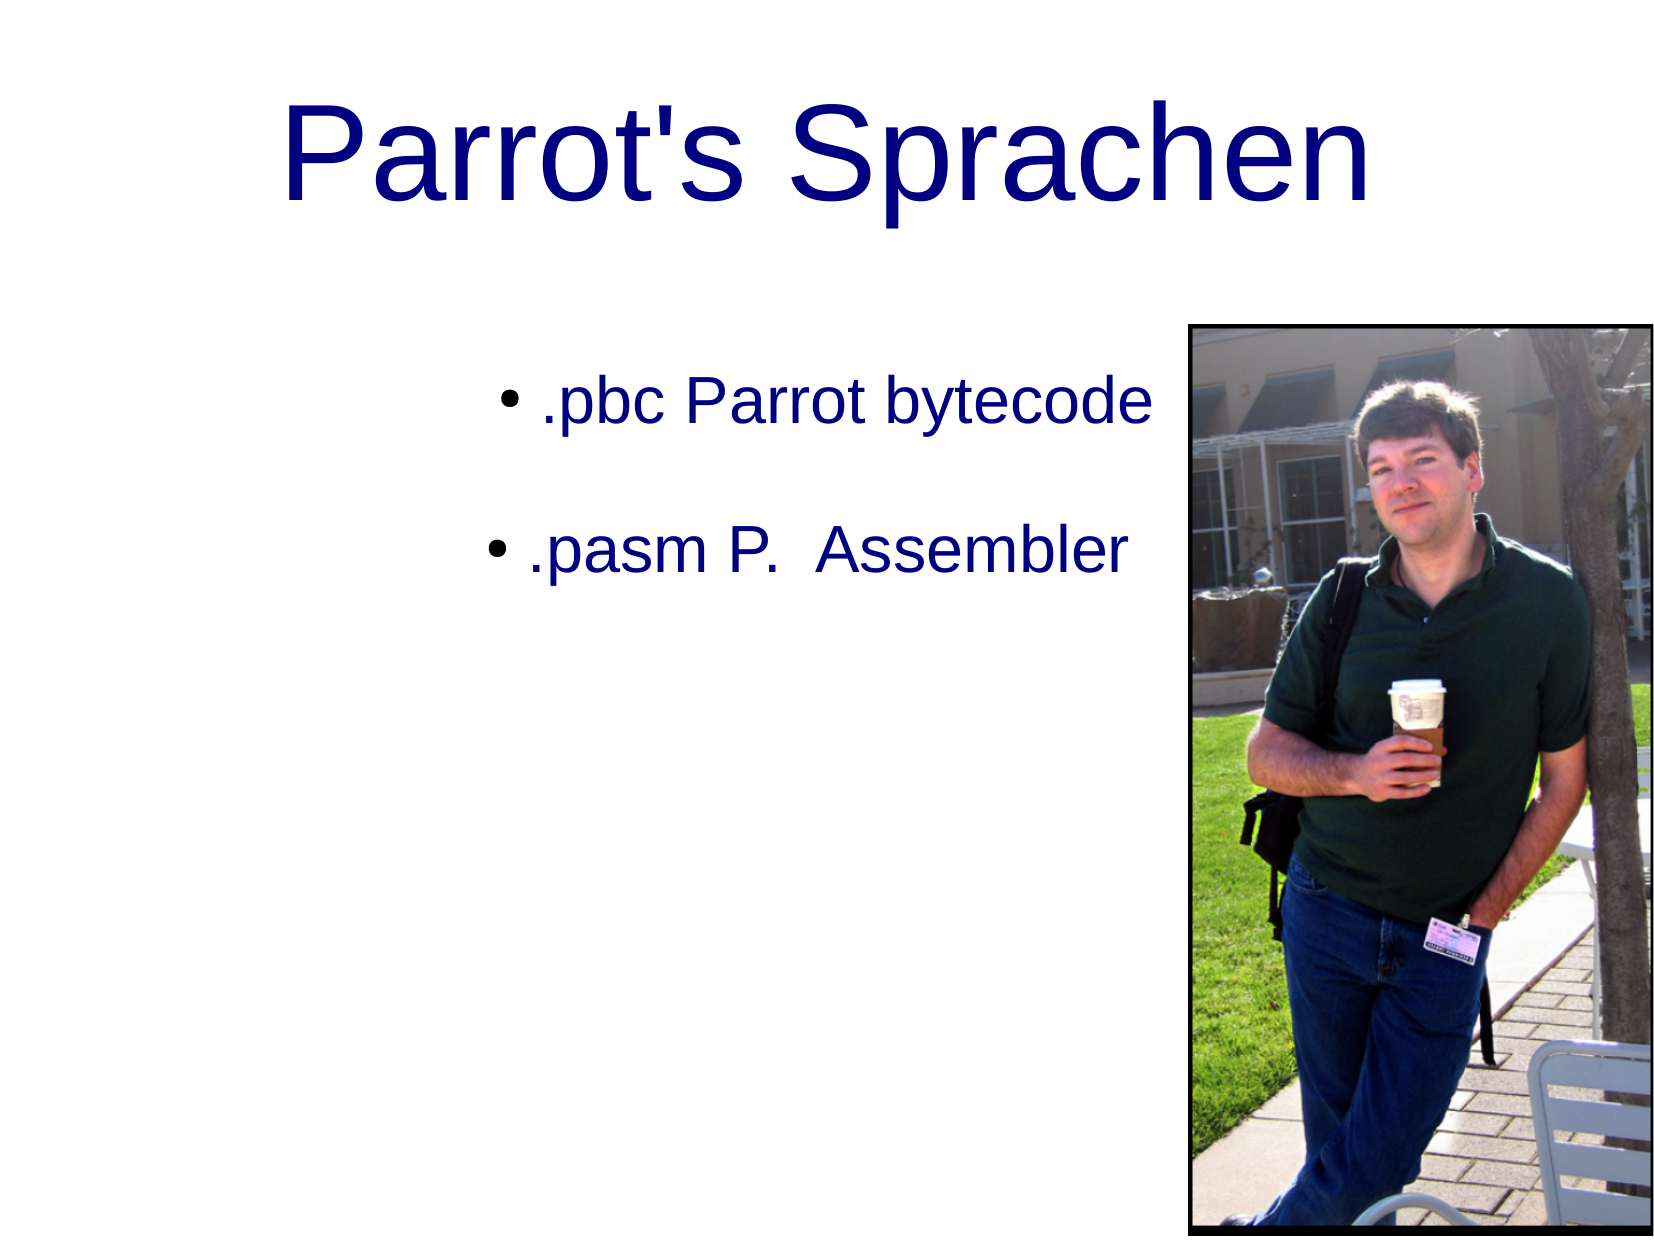

# Parrot's Sprachen
 .pbc Parrot bytecode
 .pasm P. Assembler